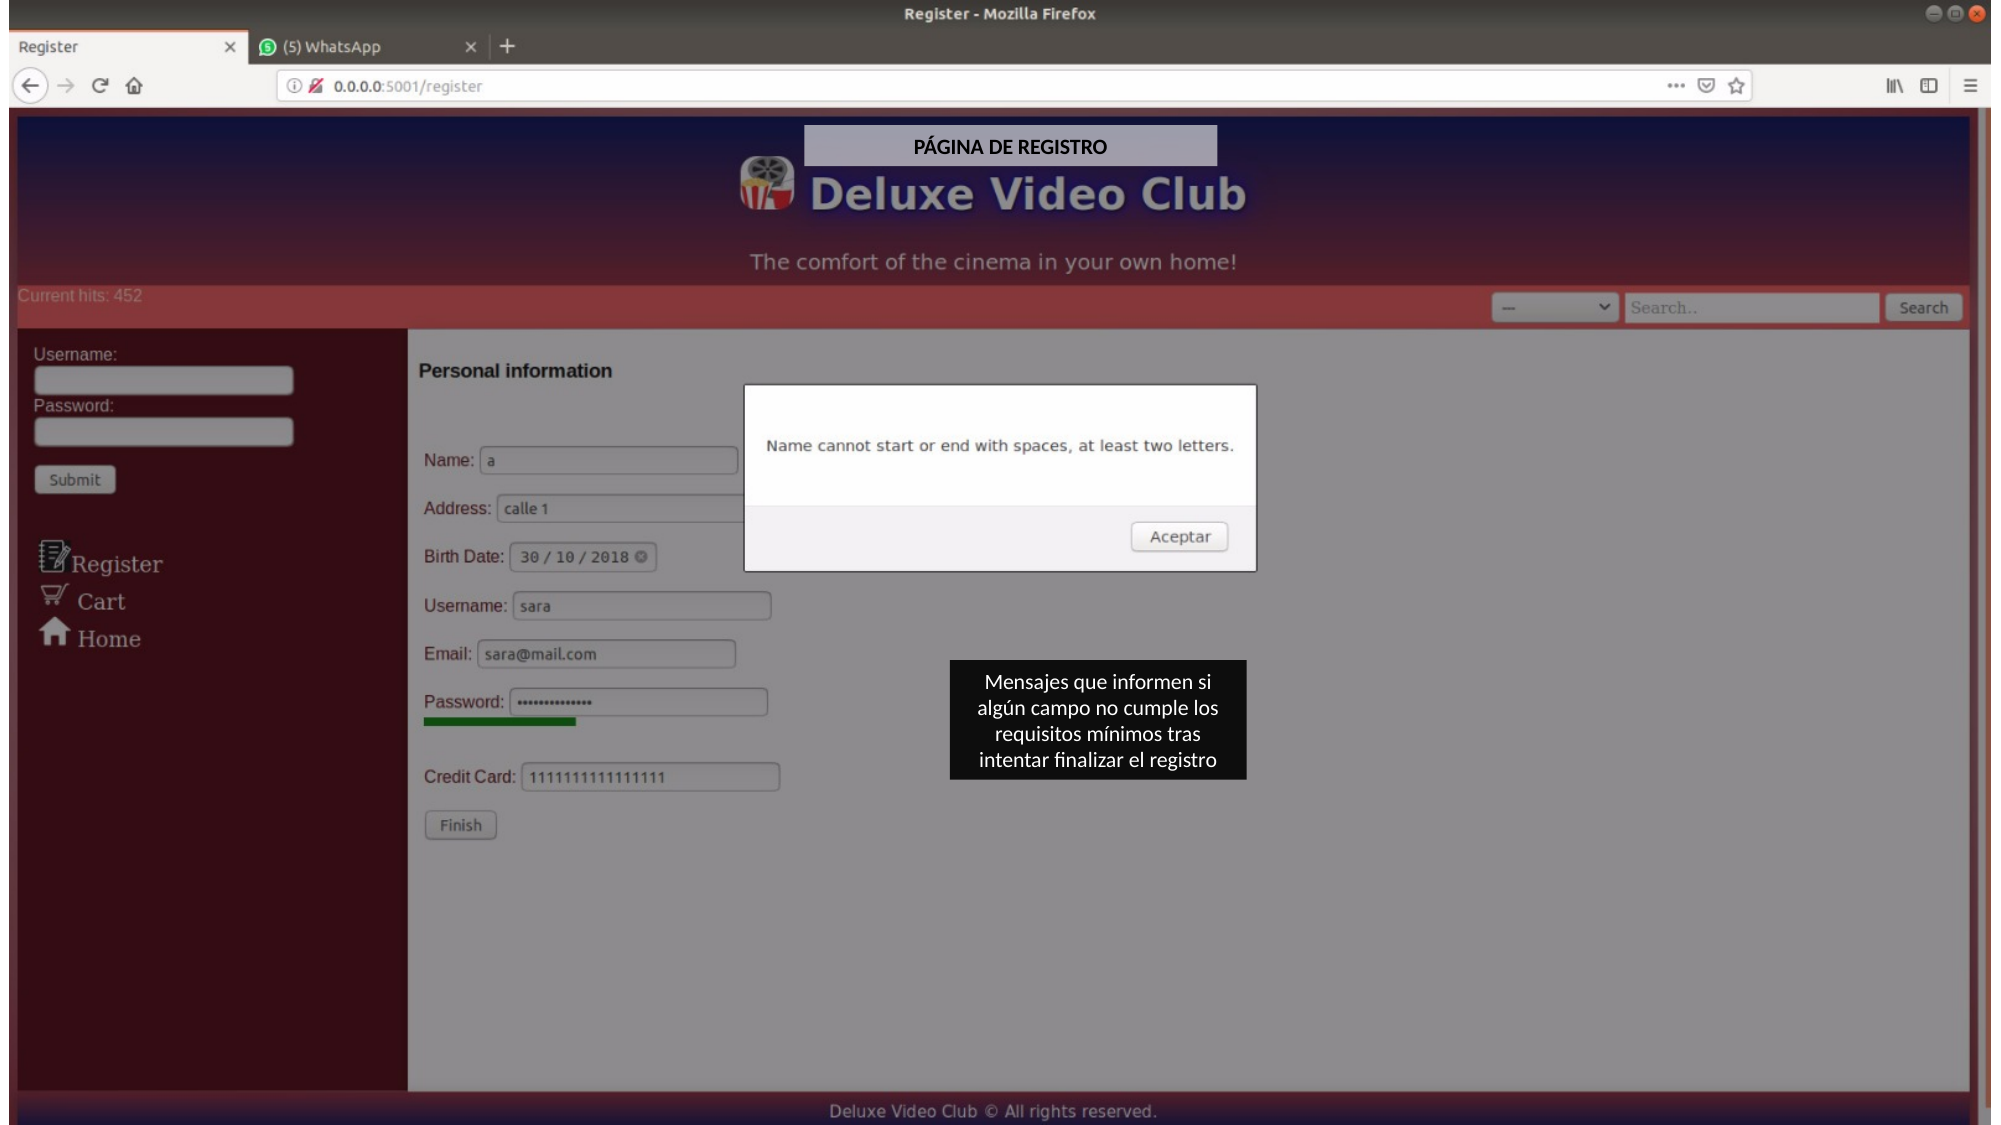

PÁGINA DE REGISTRO
Mensajes que informen si algún campo no cumple los requisitos mínimos tras intentar finalizar el registro